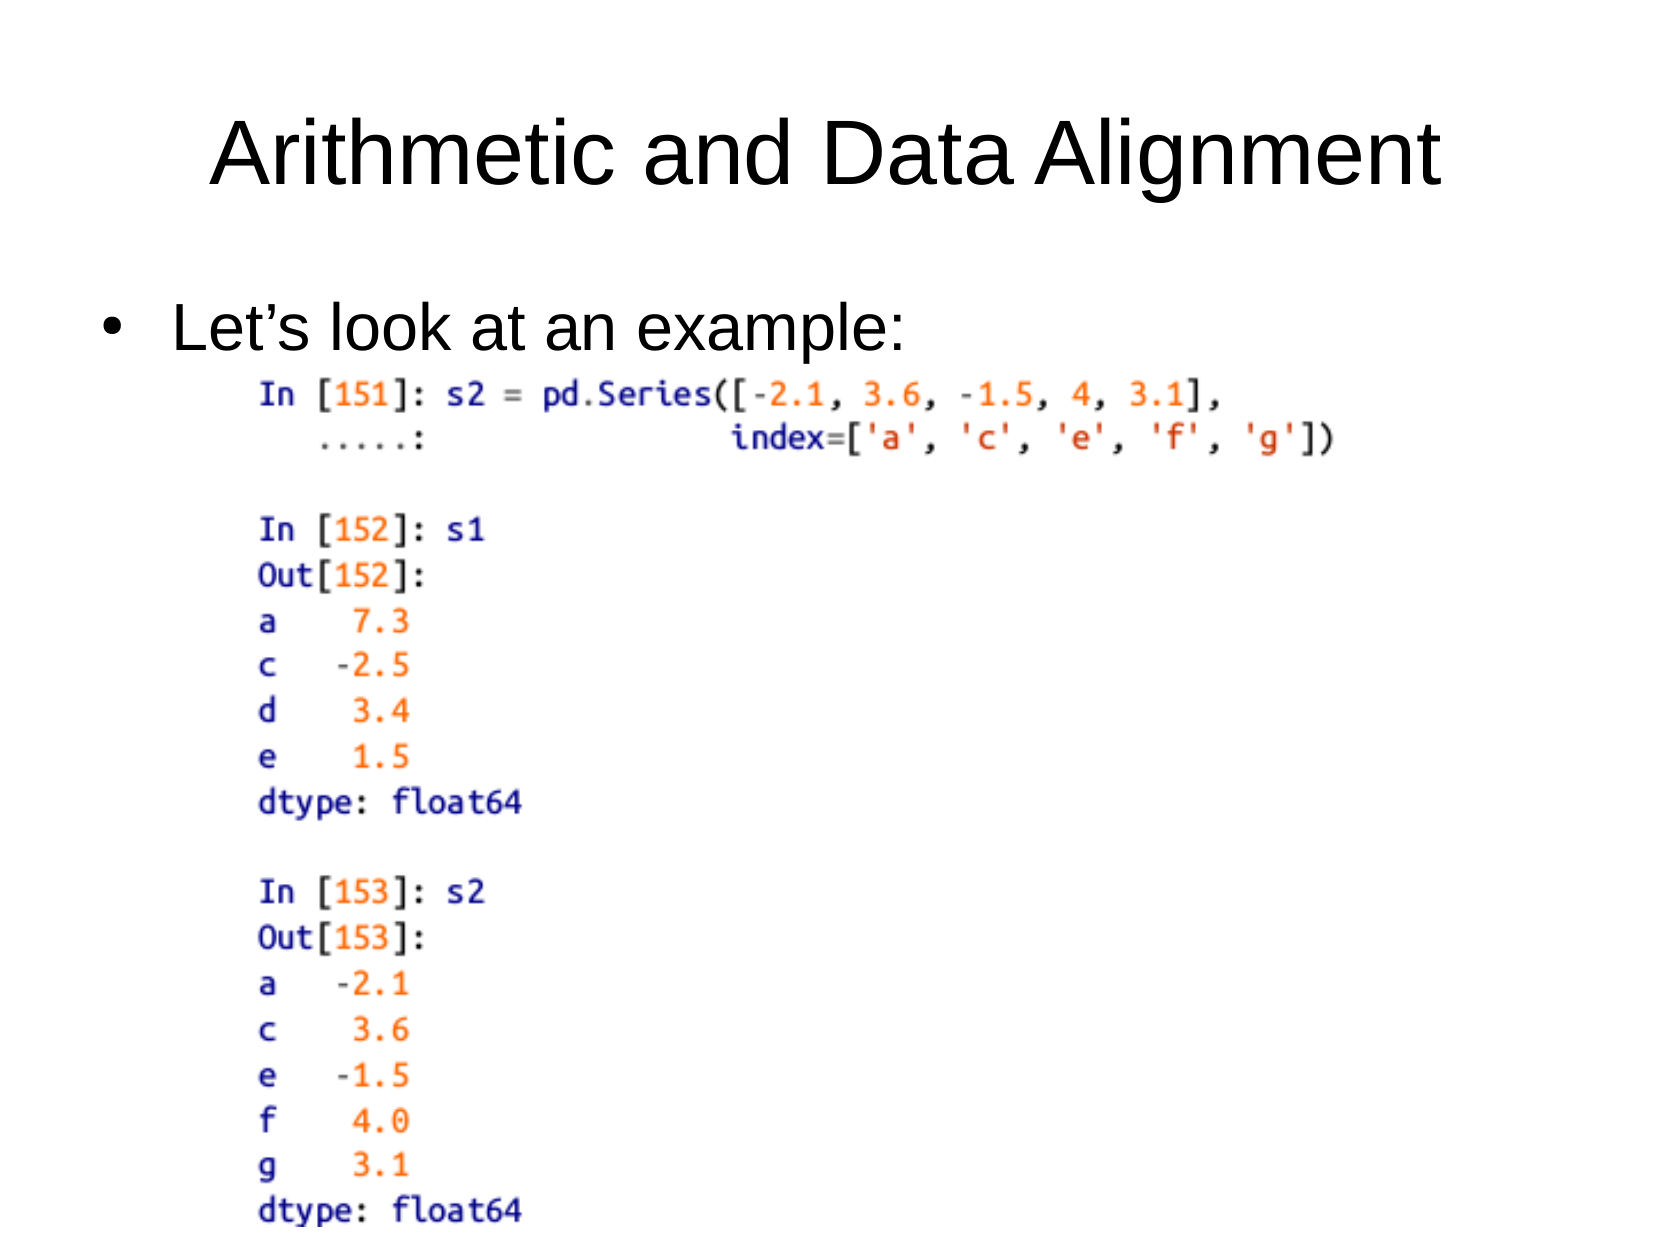

# Arithmetic and Data Alignment
 Let’s look at an example: